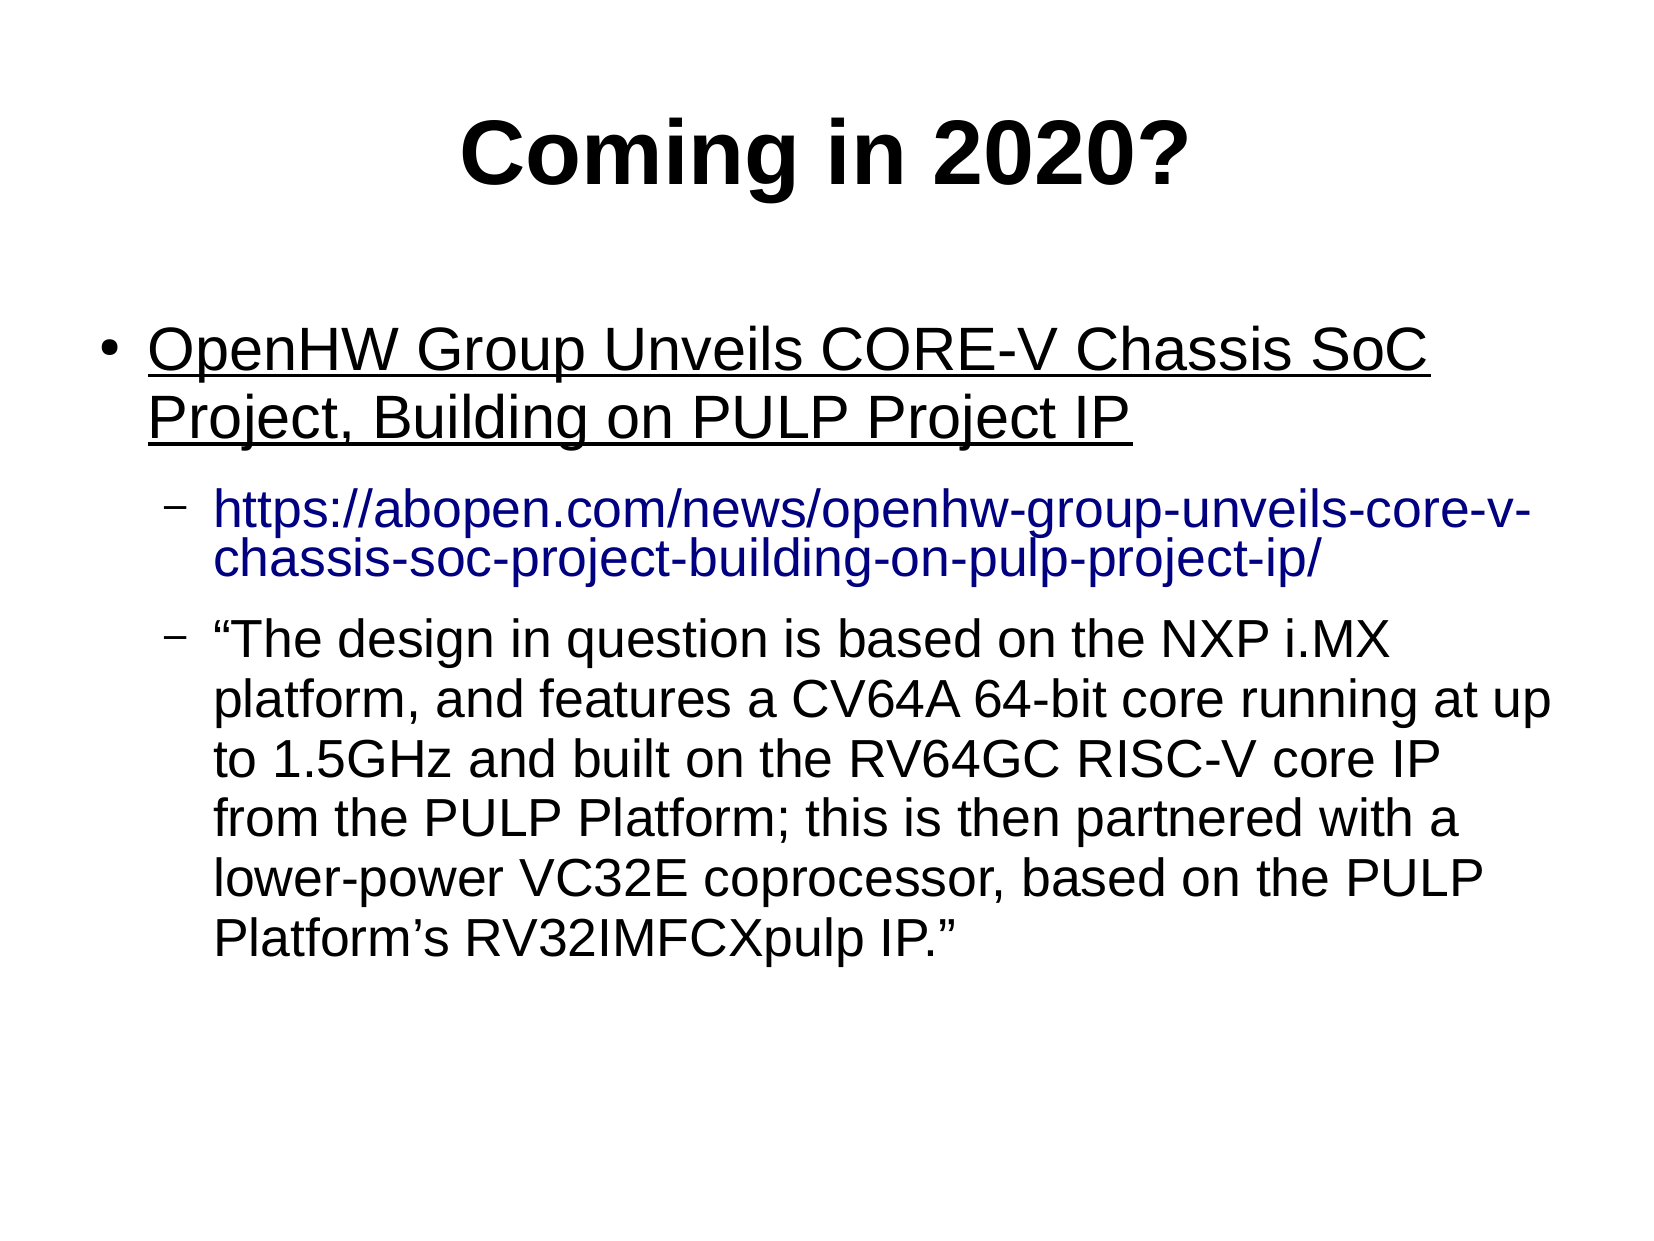

Coming in 2020?
# OpenHW Group Unveils CORE-V Chassis SoC Project, Building on PULP Project IP
https://abopen.com/news/openhw-group-unveils-core-v-chassis-soc-project-building-on-pulp-project-ip/
“The design in question is based on the NXP i.MX platform, and features a CV64A 64-bit core running at up to 1.5GHz and built on the RV64GC RISC-V core IP from the PULP Platform; this is then partnered with a lower-power VC32E coprocessor, based on the PULP Platform’s RV32IMFCXpulp IP.”